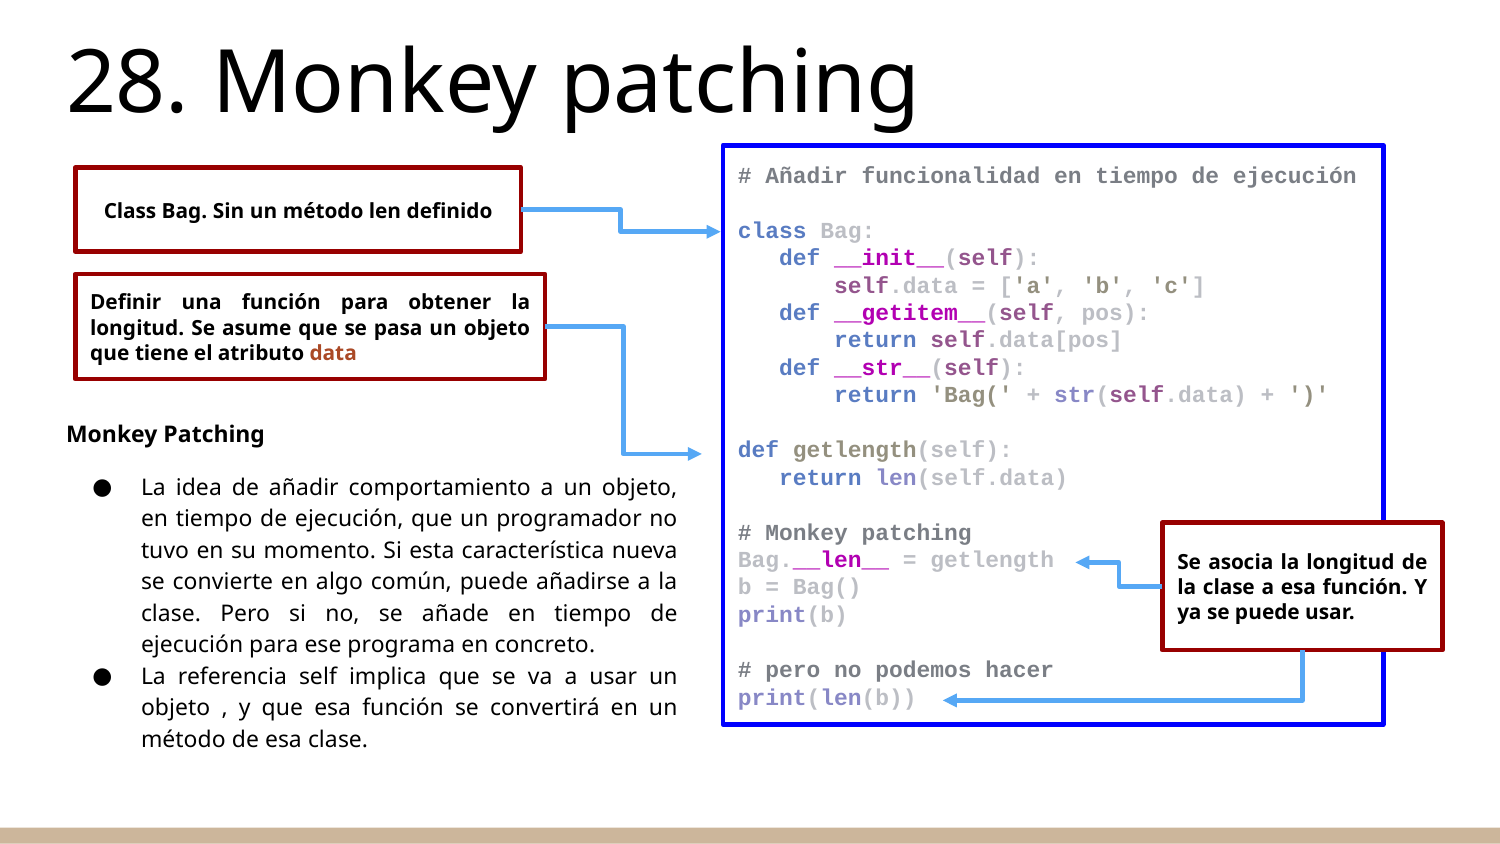

# 28. Monkey patching
# Añadir funcionalidad en tiempo de ejecución
class Bag:
 def __init__(self):
 self.data = ['a', 'b', 'c']
 def __getitem__(self, pos):
 return self.data[pos]
 def __str__(self):
 return 'Bag(' + str(self.data) + ')'
def getlength(self):
 return len(self.data)
# Monkey patching
Bag.__len__ = getlength
b = Bag()
print(b)
# pero no podemos hacer
print(len(b))
Class Bag. Sin un método len definido
Definir una función para obtener la longitud. Se asume que se pasa un objeto que tiene el atributo data
Monkey Patching
La idea de añadir comportamiento a un objeto, en tiempo de ejecución, que un programador no tuvo en su momento. Si esta característica nueva se convierte en algo común, puede añadirse a la clase. Pero si no, se añade en tiempo de ejecución para ese programa en concreto.
La referencia self implica que se va a usar un objeto , y que esa función se convertirá en un método de esa clase.
Se asocia la longitud de la clase a esa función. Y ya se puede usar.